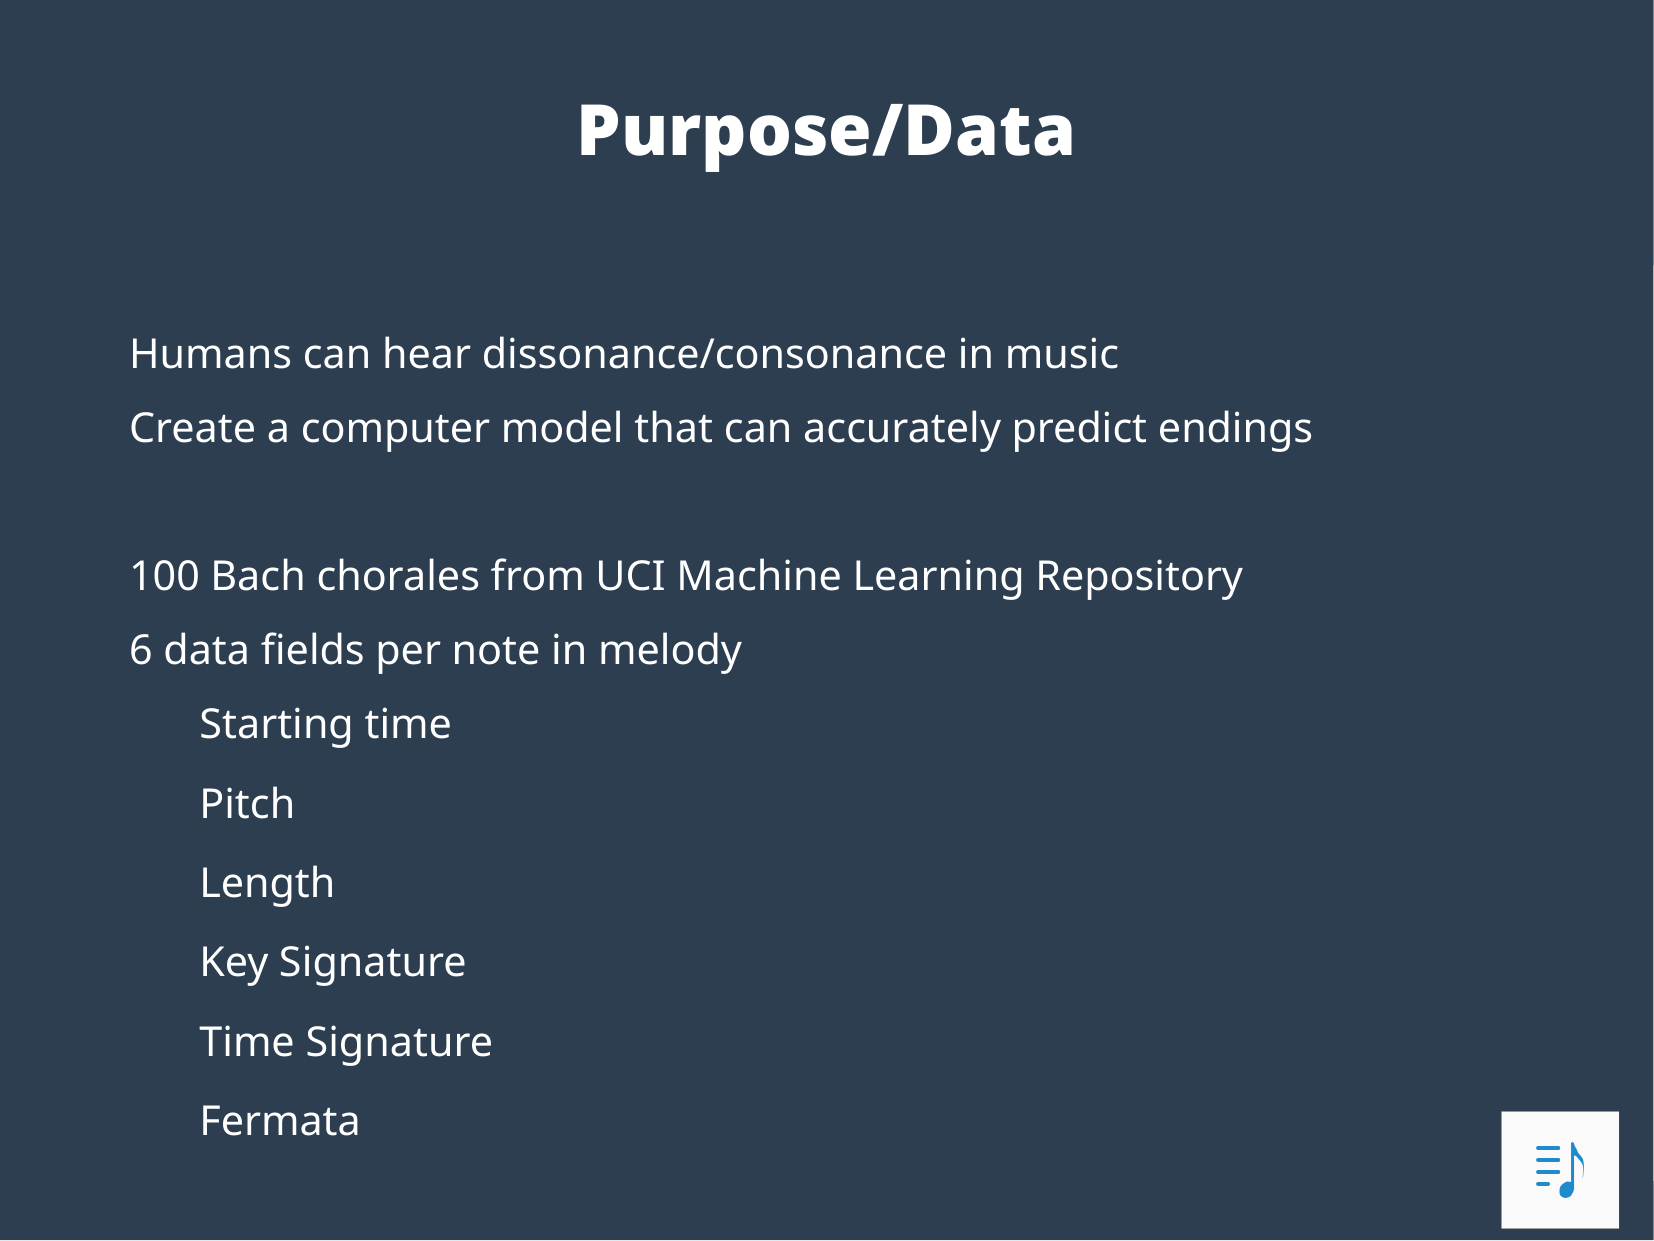

# Purpose/Data
Humans can hear dissonance/consonance in music
Create a computer model that can accurately predict endings
100 Bach chorales from UCI Machine Learning Repository
6 data fields per note in melody
Starting time
Pitch
Length
Key Signature
Time Signature
Fermata